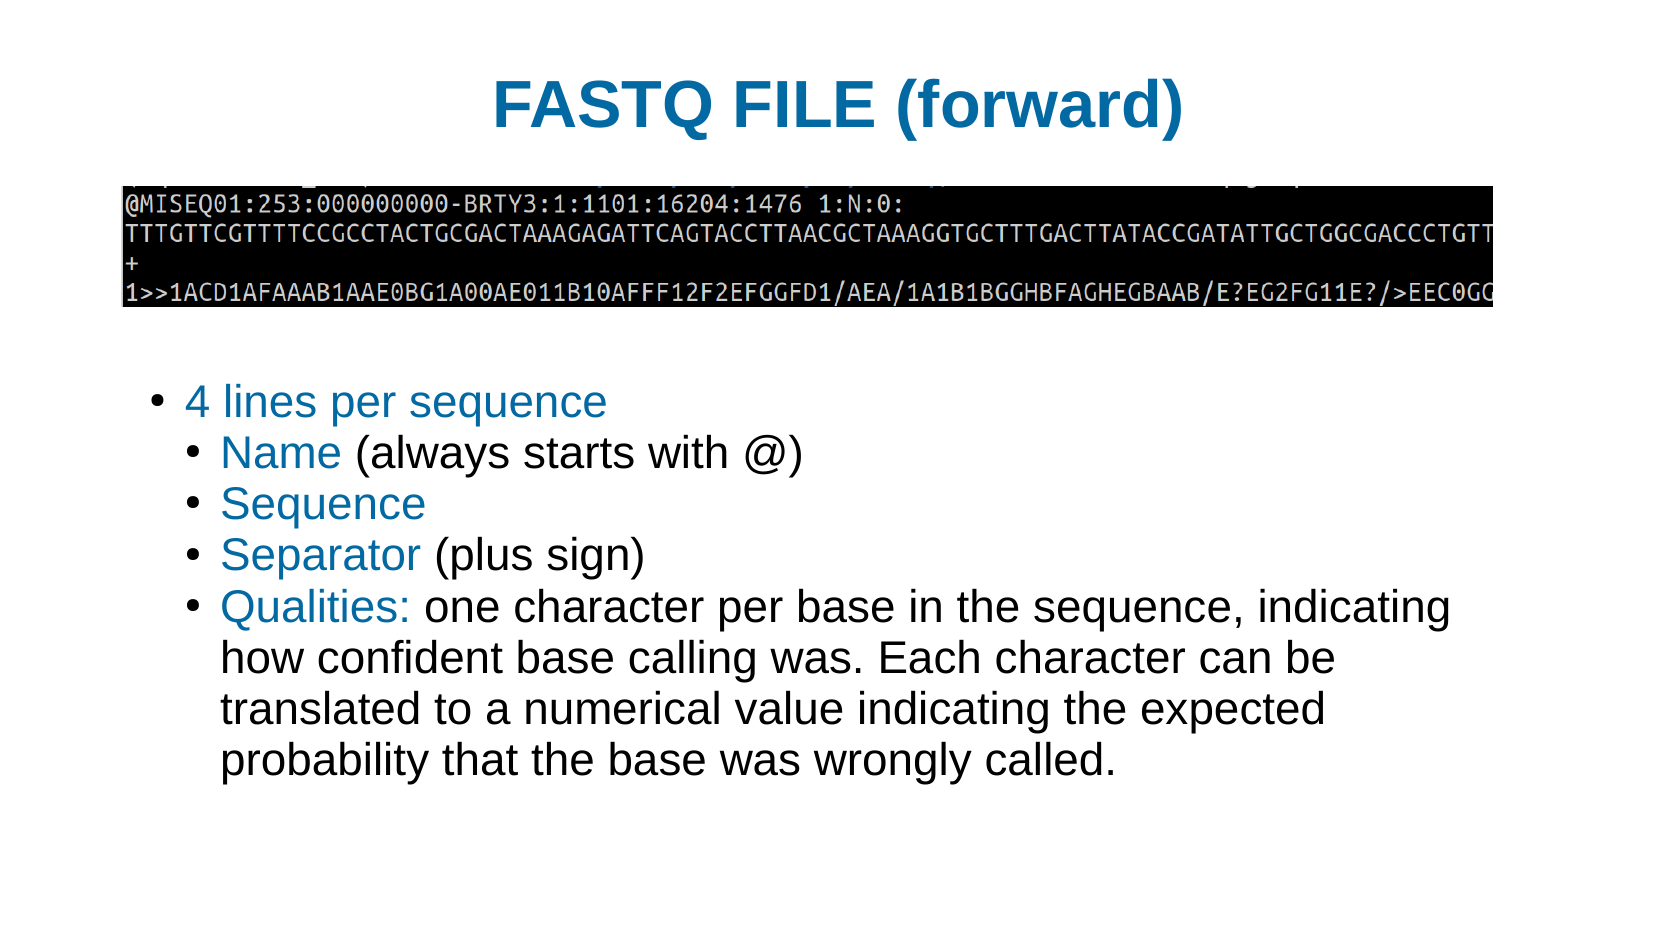

FASTQ FILE (forward)
4 lines per sequence
Name (always starts with @)
Sequence
Separator (plus sign)
Qualities: one character per base in the sequence, indicating how confident base calling was. Each character can be translated to a numerical value indicating the expected probability that the base was wrongly called.